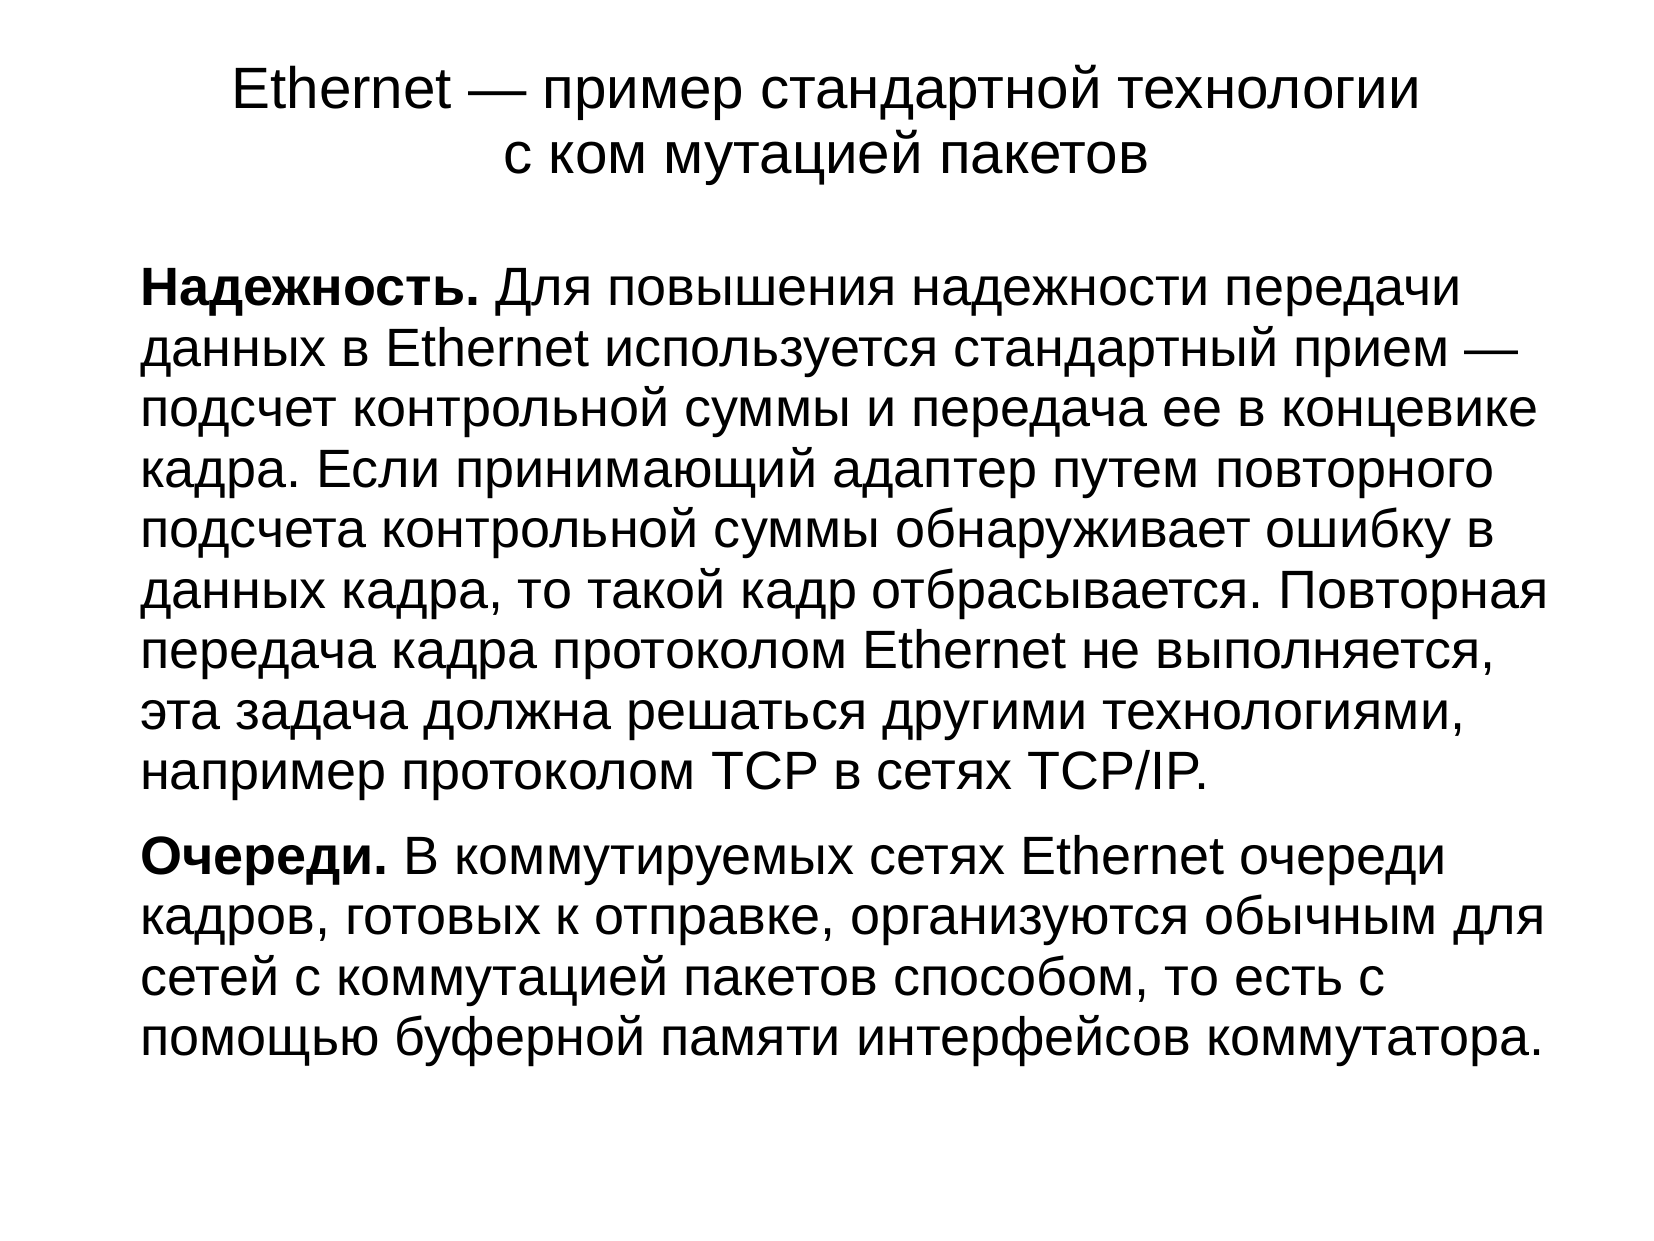

# Ethernet — пример стандартной технологии с ком мутацией пакетов
Надежность. Для повышения надежности передачи данных в Ethernet используется стандартный прием — подсчет контрольной суммы и передача ее в концевике кадра. Если принимающий адаптер путем повторного подсчета контрольной суммы обнару­живает ошибку в данных кадра, то такой кадр отбрасывается. Повторная передача кадра протоколом Ethernet не выполняется, эта задача должна решаться другими технологи­ями, например протоколом TCP в сетях TCP/IP.
Очереди. В коммутируемых сетях Ethernet очереди кадров, готовых к отправке, организуются обычным для сетей с коммутацией пакетов способом, то есть с помощью буферной памяти интерфейсов коммутатора.